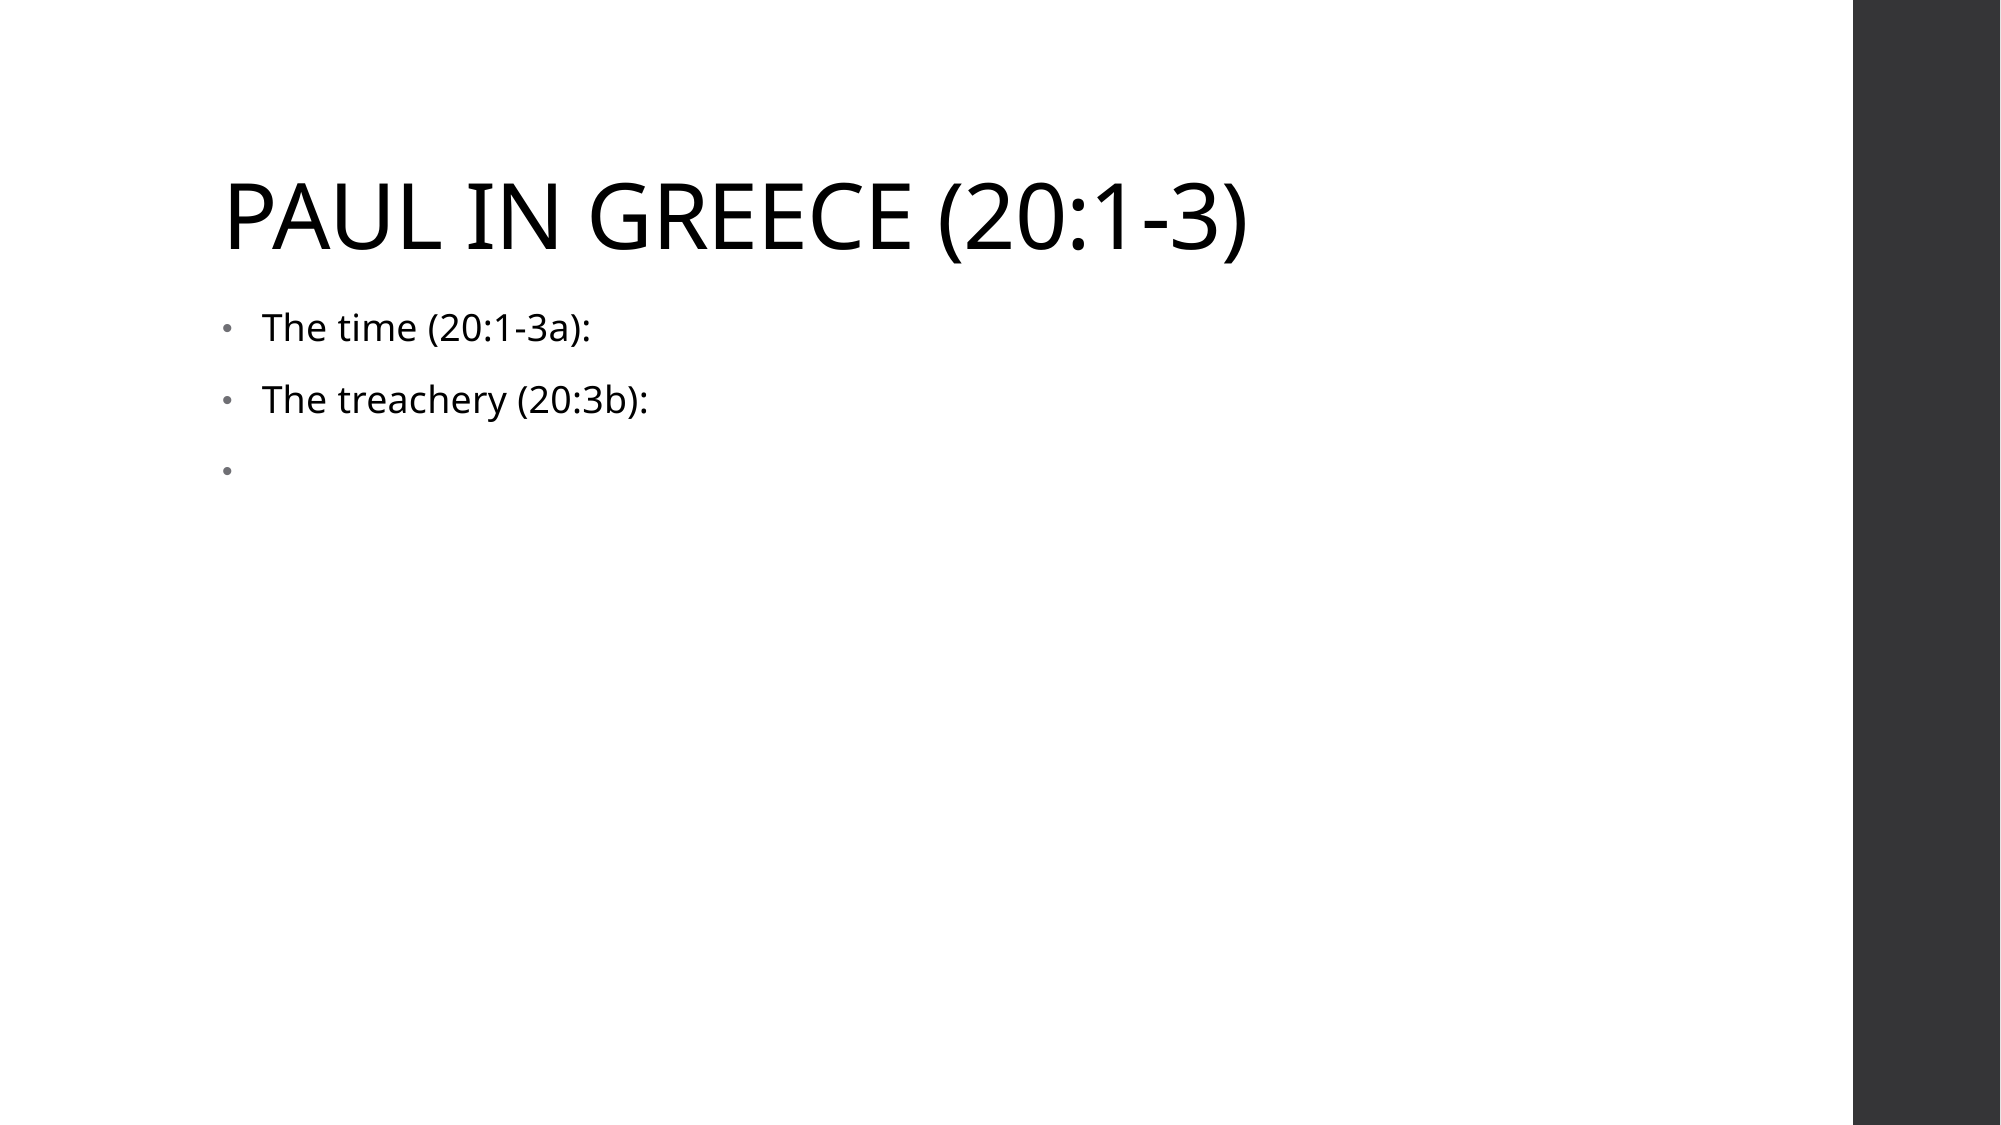

# PAUL IN GREECE (20:1-3)
 The time (20:1-3a):
 The treachery (20:3b):